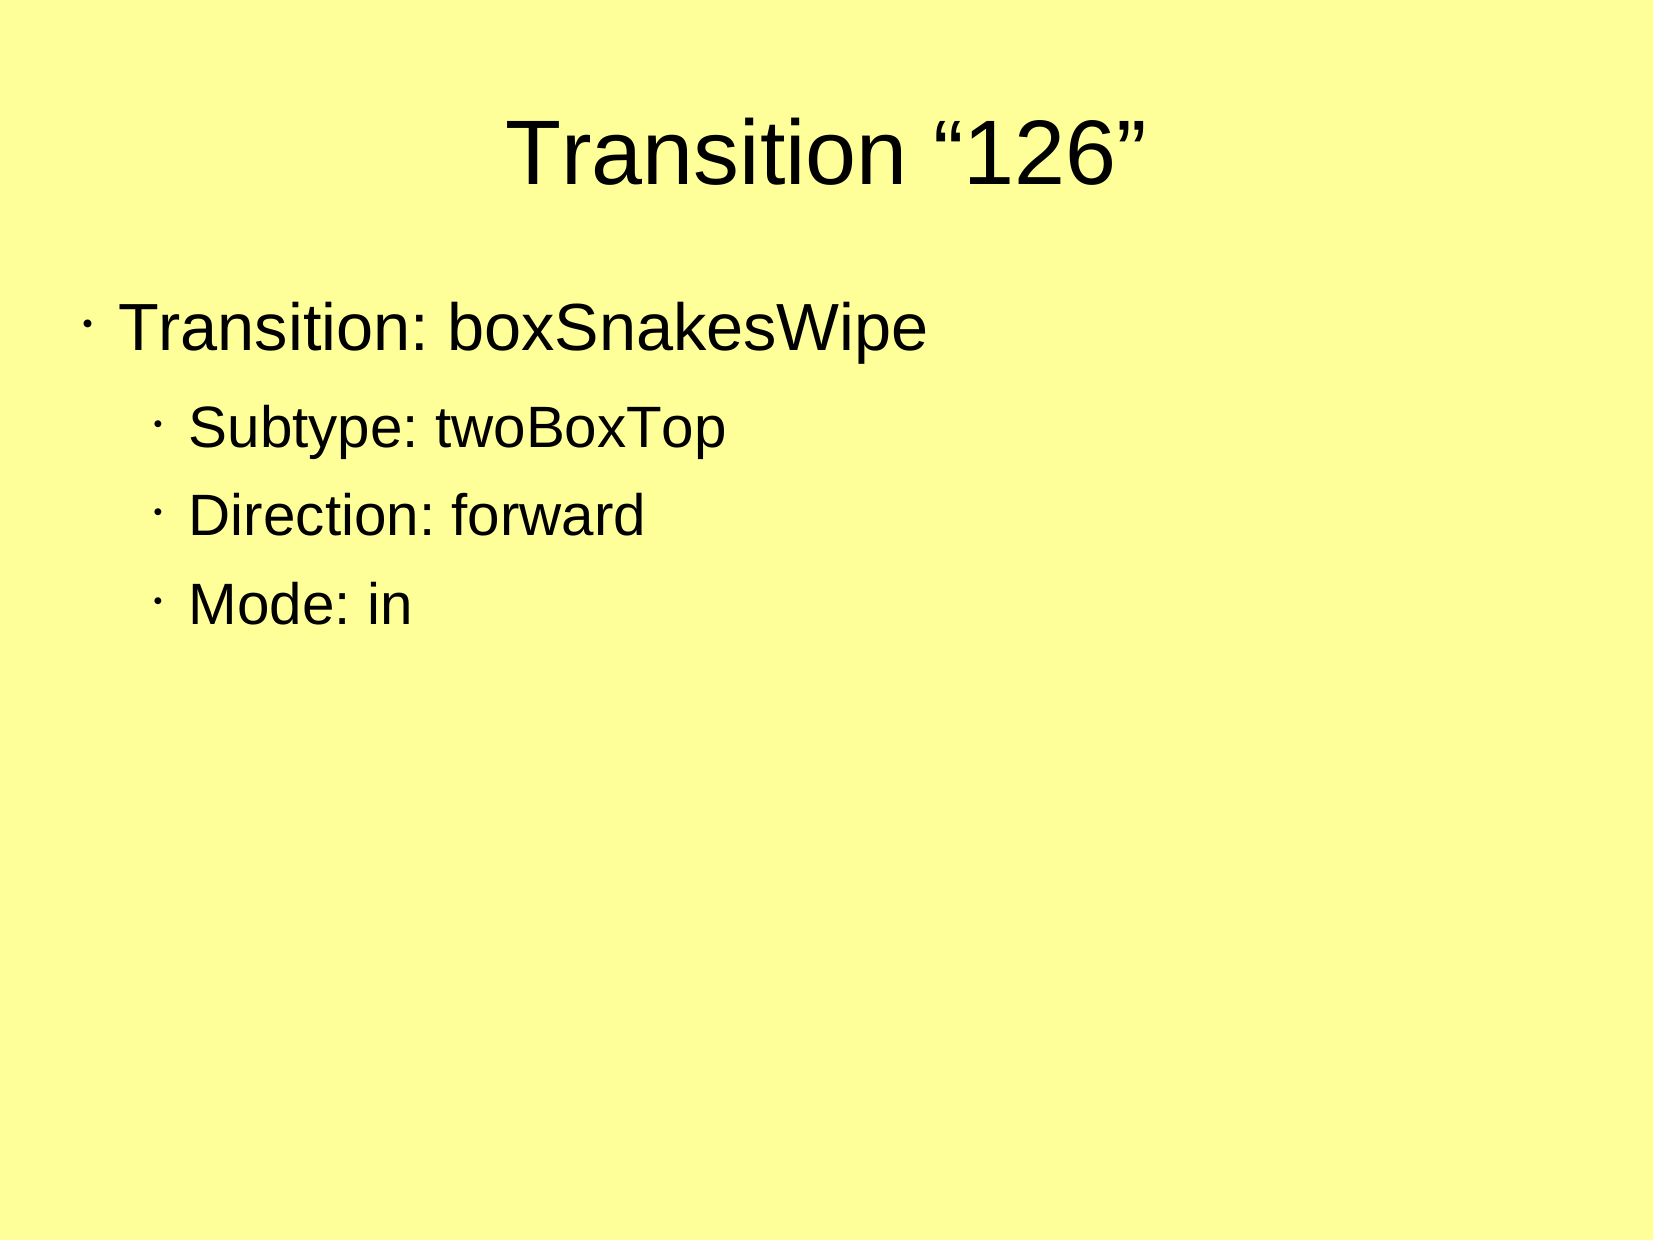

# Transition “126”
Transition: boxSnakesWipe
Subtype: twoBoxTop
Direction: forward
Mode: in